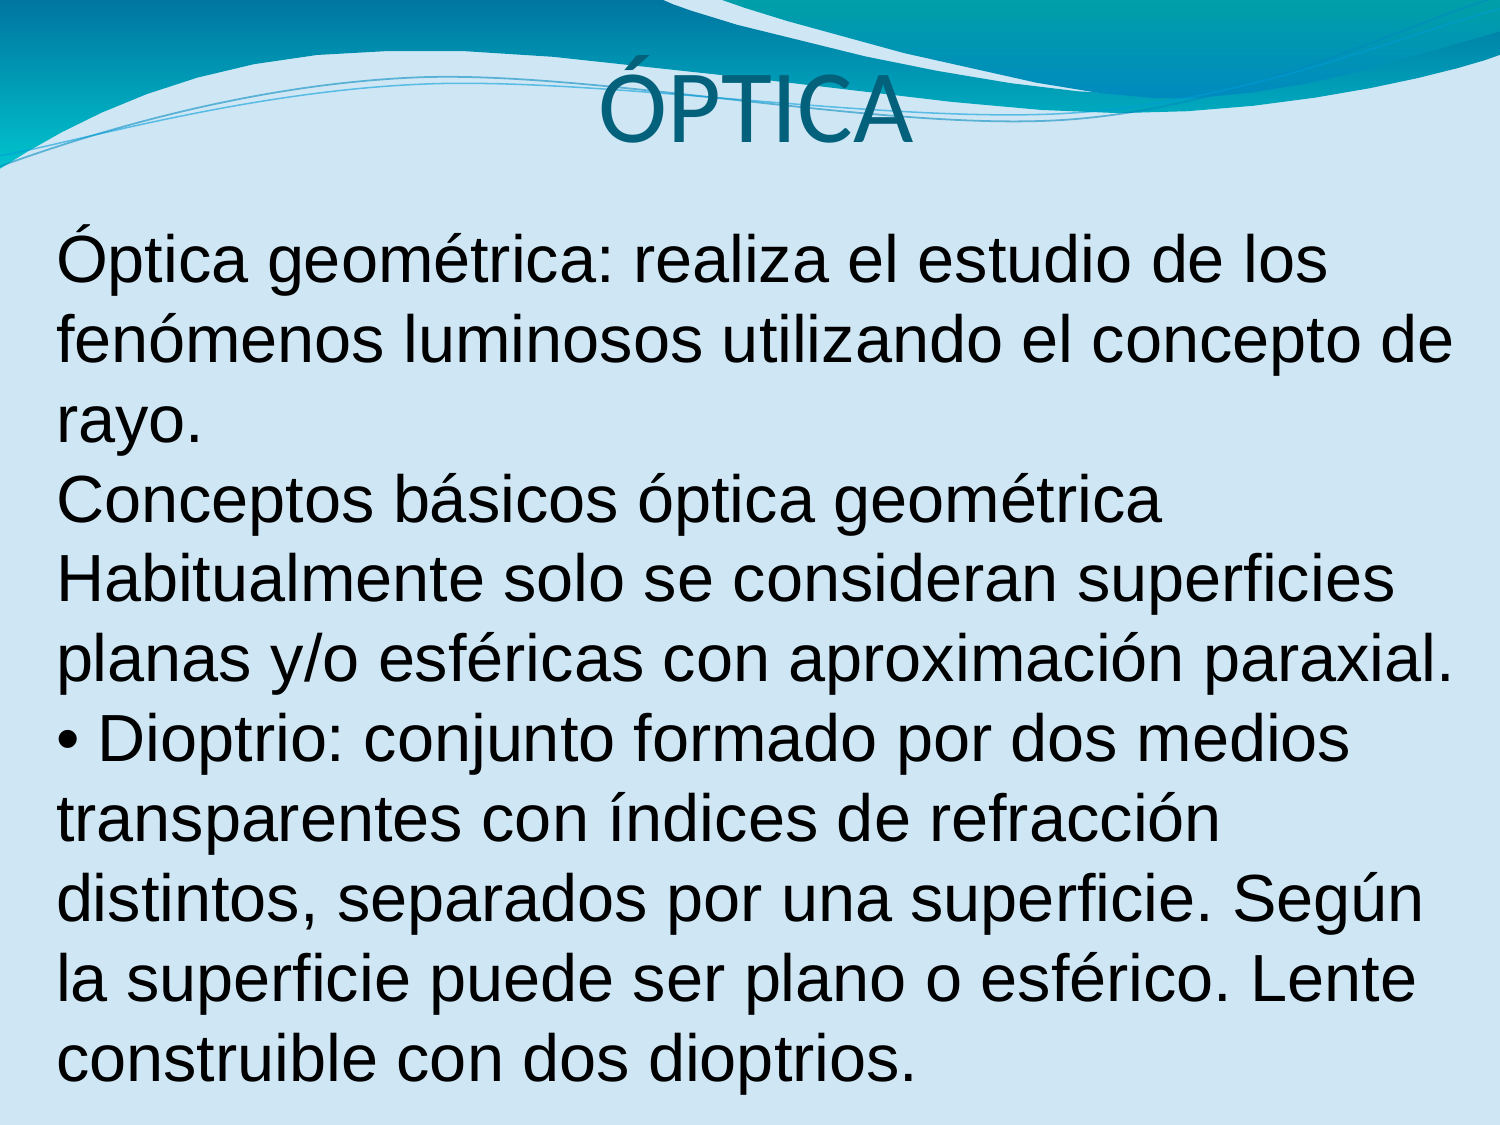

# ÓPTICA
Óptica geométrica: realiza el estudio de los fenómenos luminosos utilizando el concepto de rayo.
Conceptos básicos óptica geométrica Habitualmente solo se consideran superficies planas y/o esféricas con aproximación paraxial.
• Dioptrio: conjunto formado por dos medios transparentes con índices de refracción distintos, separados por una superficie. Según la superficie puede ser plano o esférico. Lente construible con dos dioptrios.